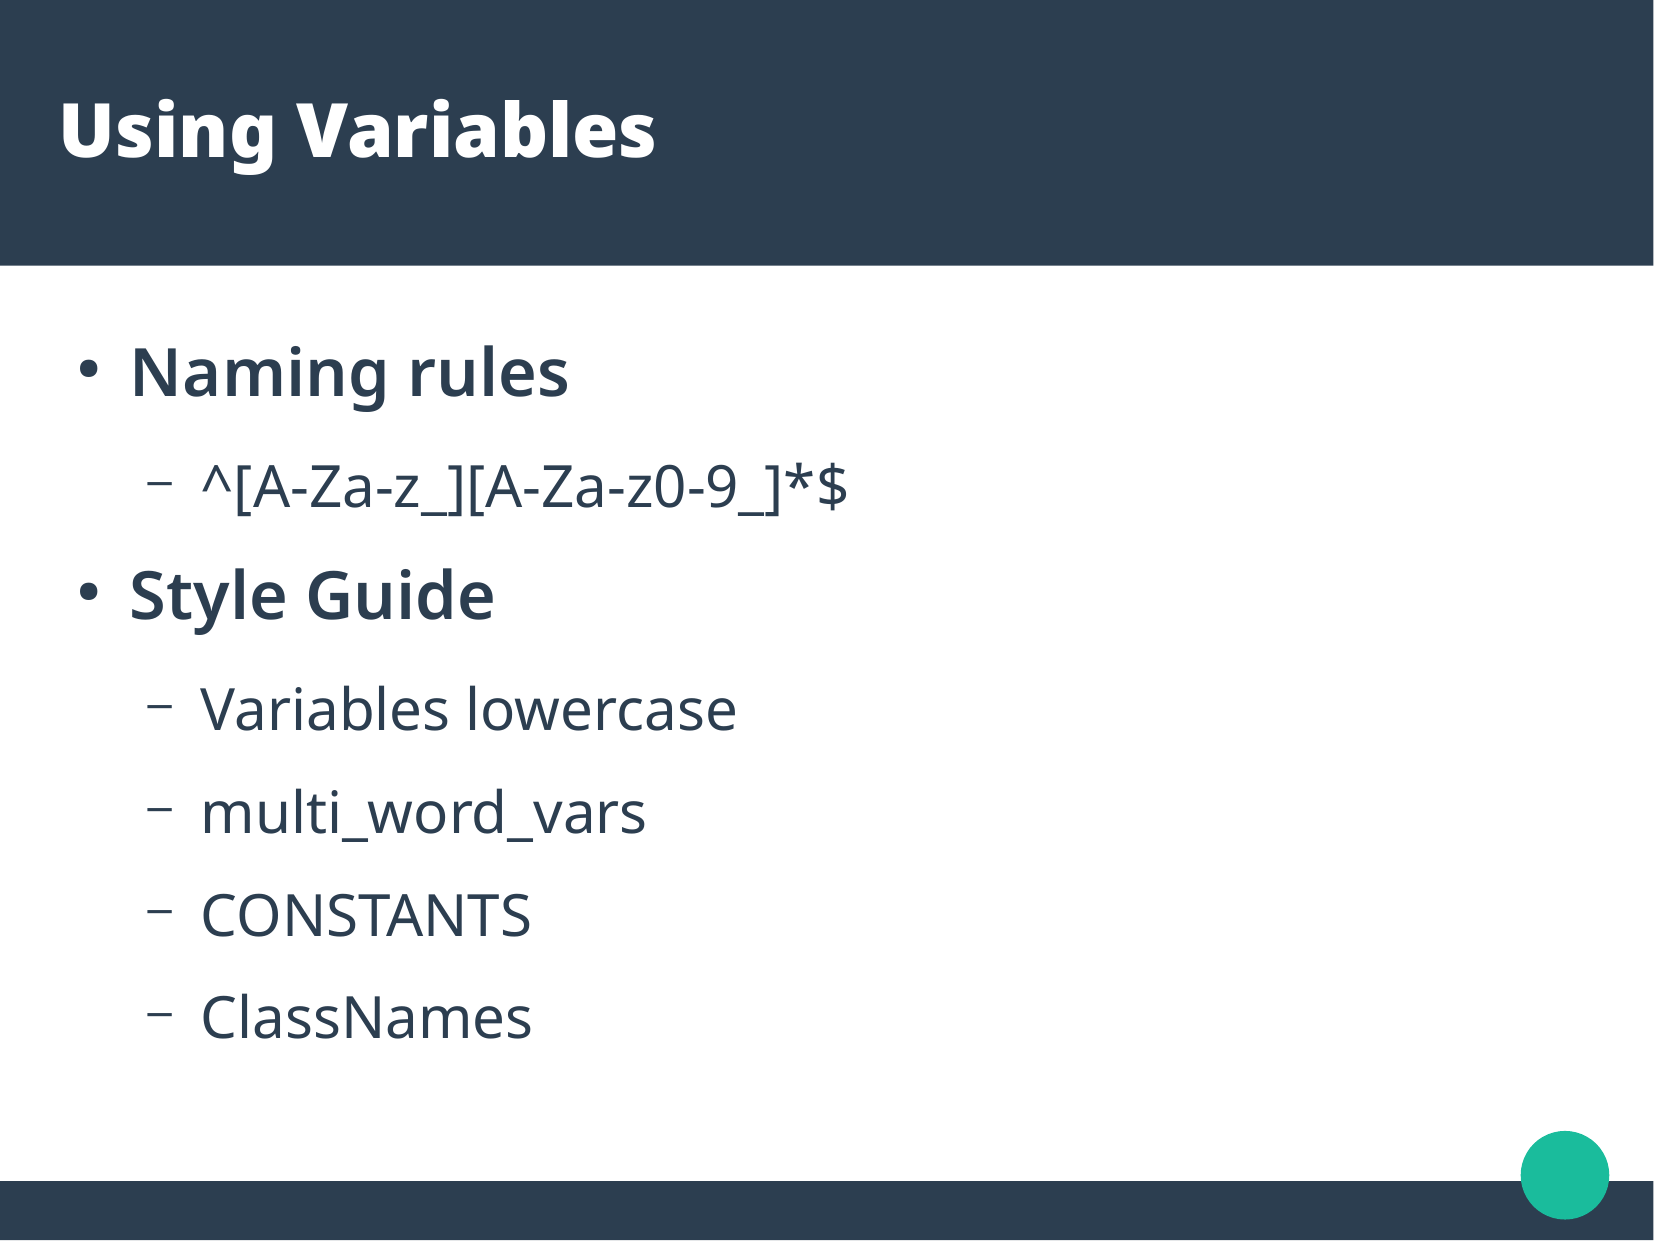

# Using Variables
Naming rules
^[A-Za-z_][A-Za-z0-9_]*$
Style Guide
Variables lowercase
multi_word_vars
CONSTANTS
ClassNames